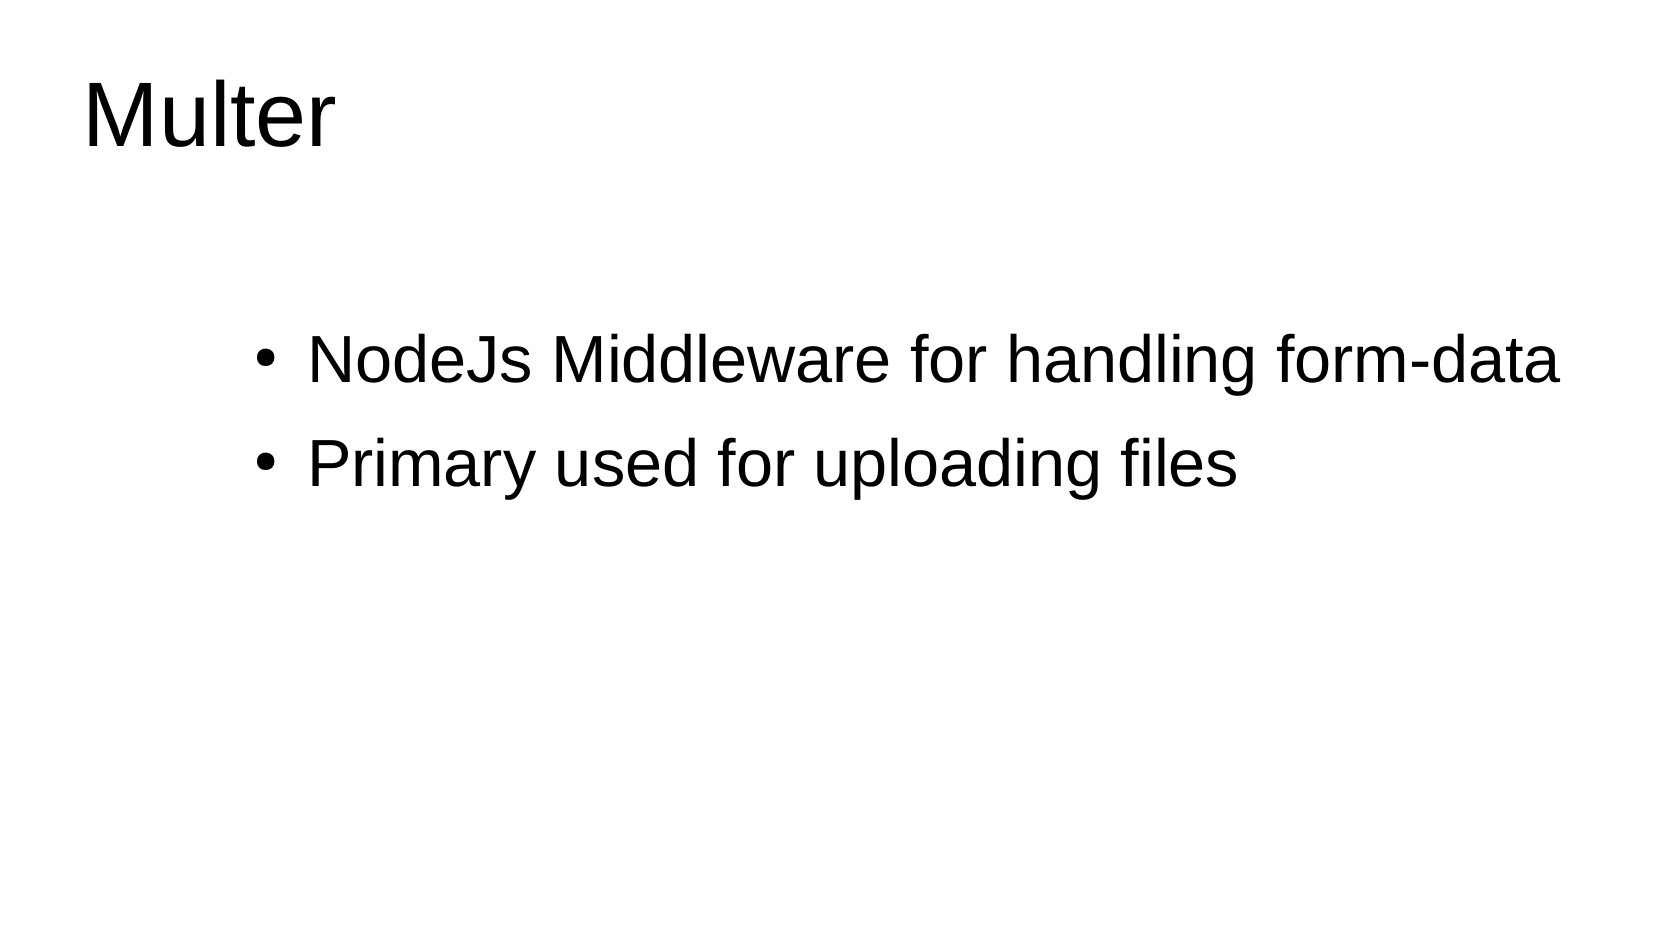

# Multer
NodeJs Middleware for handling form-data
Primary used for uploading files